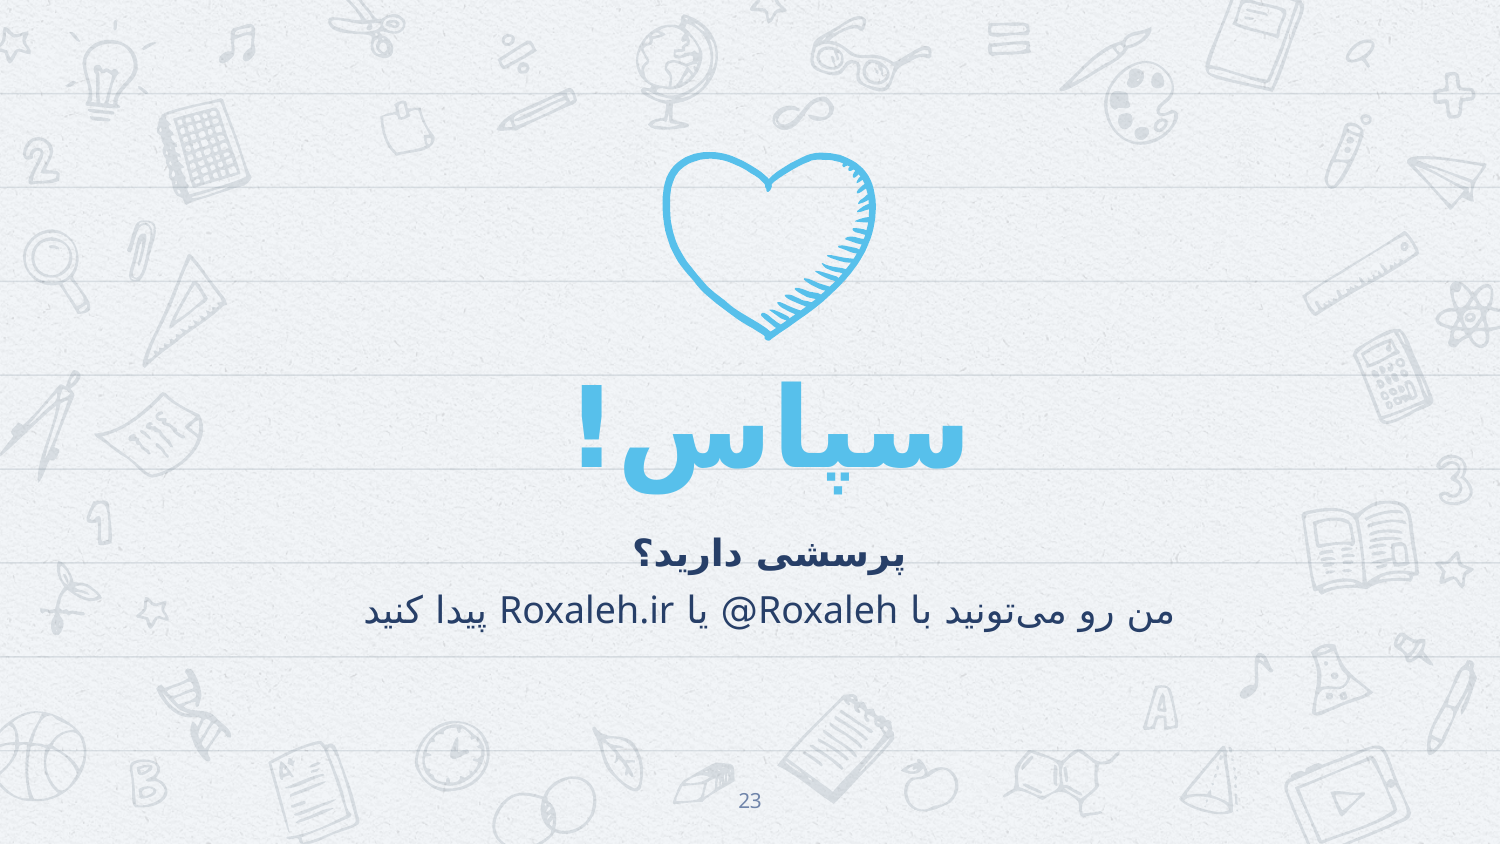

# سپاس!
پرسشی دارید؟
من رو می‌تونید با Roxaleh@ یا Roxaleh.ir پیدا کنید